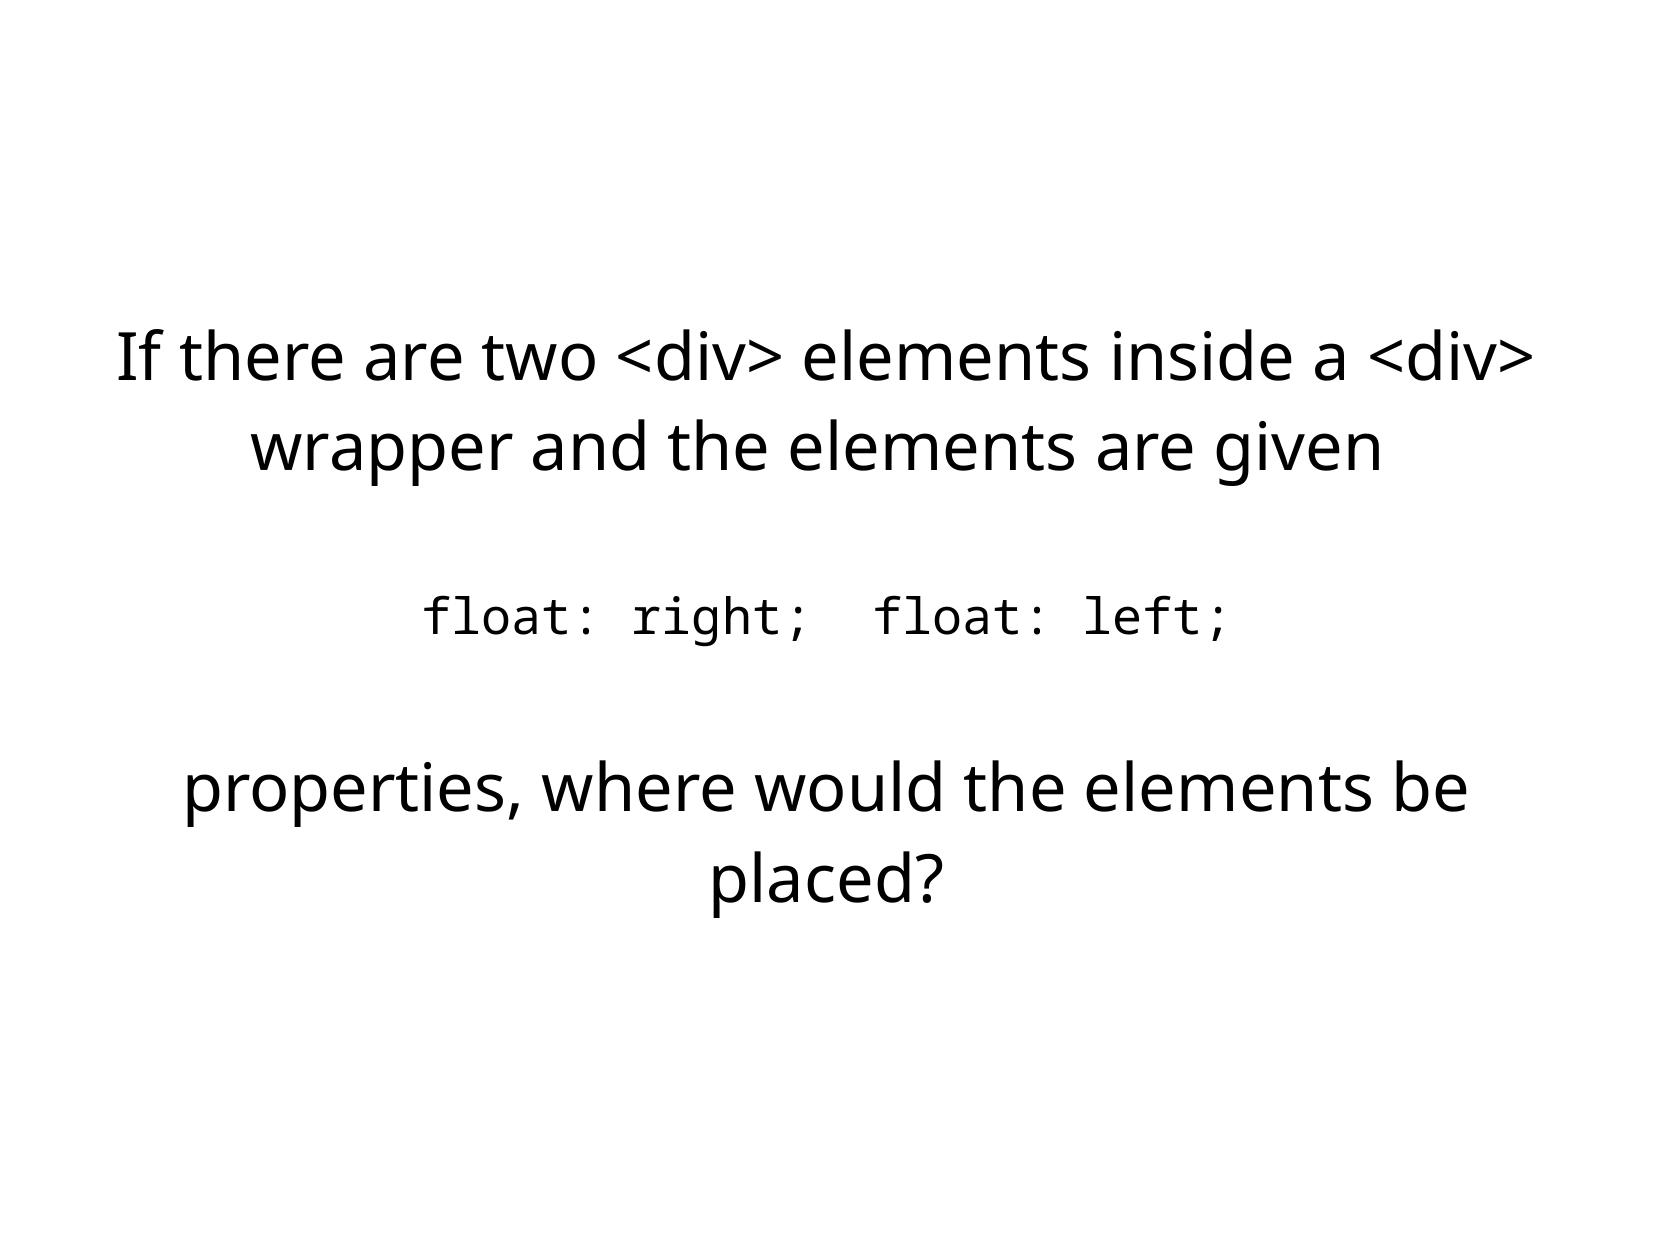

# If there are two <div> elements inside a <div> wrapper and the elements are given
float: right; float: left;
properties, where would the elements be placed?